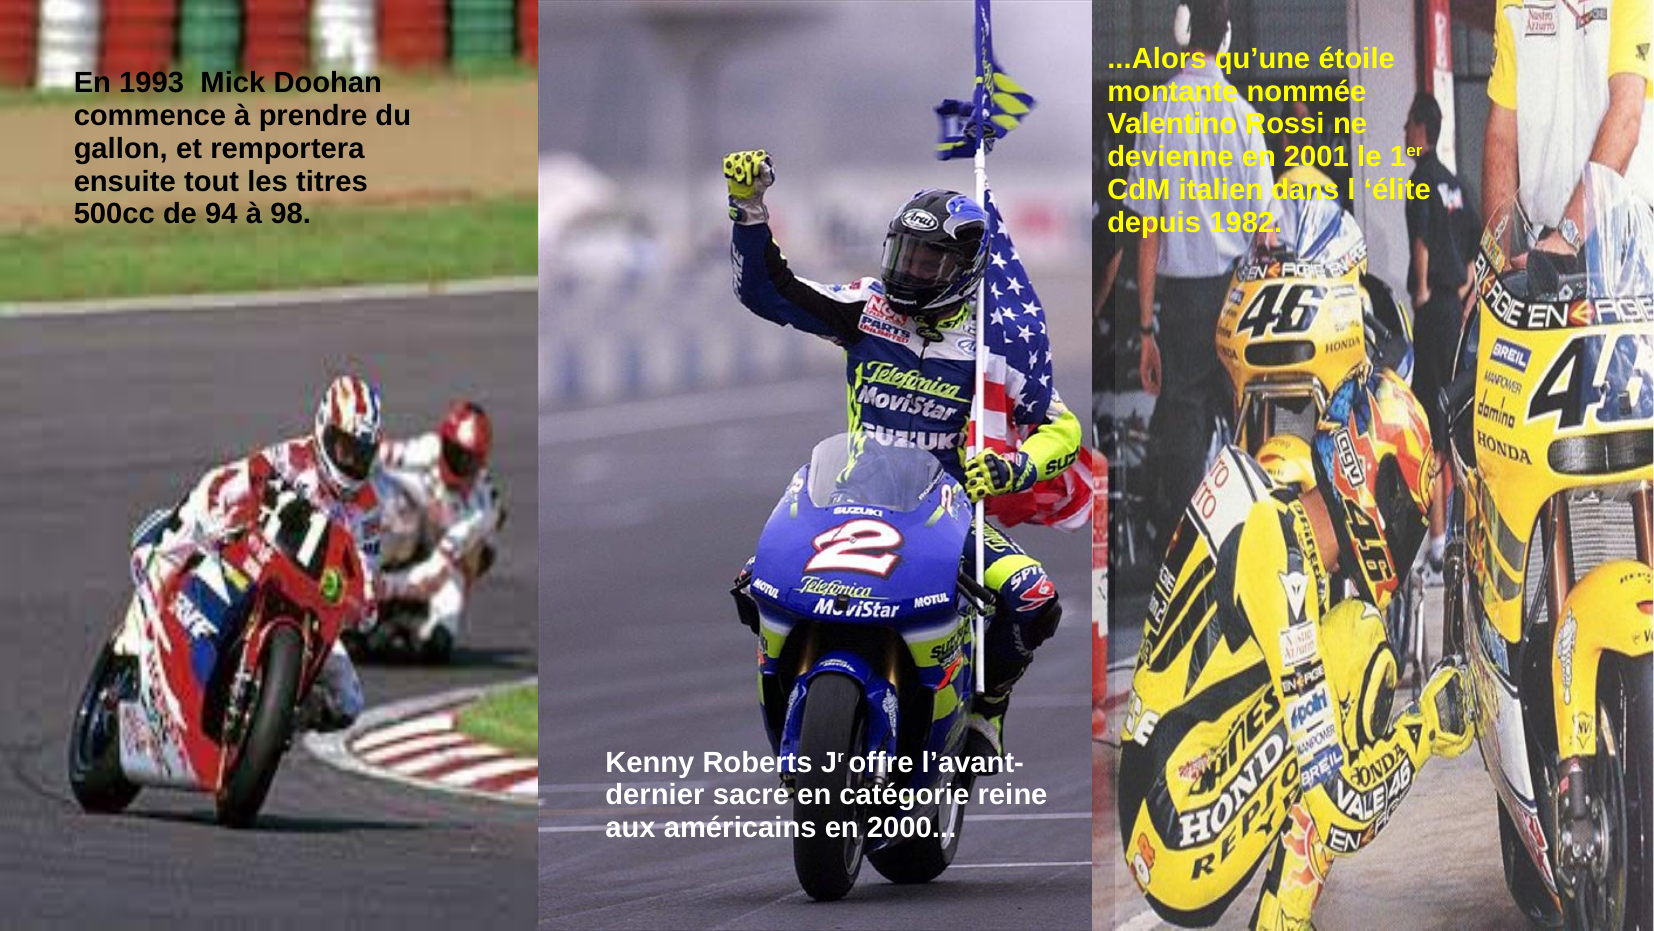

...Alors qu’une étoile montante nommée Valentino Rossi ne devienne en 2001 le 1er CdM italien dans l ‘élite depuis 1982.
En 1993 Mick Doohan commence à prendre du gallon, et remportera ensuite tout les titres 500cc de 94 à 98.
Kenny Roberts Jr offre l’avant-dernier sacre en catégorie reine aux américains en 2000...